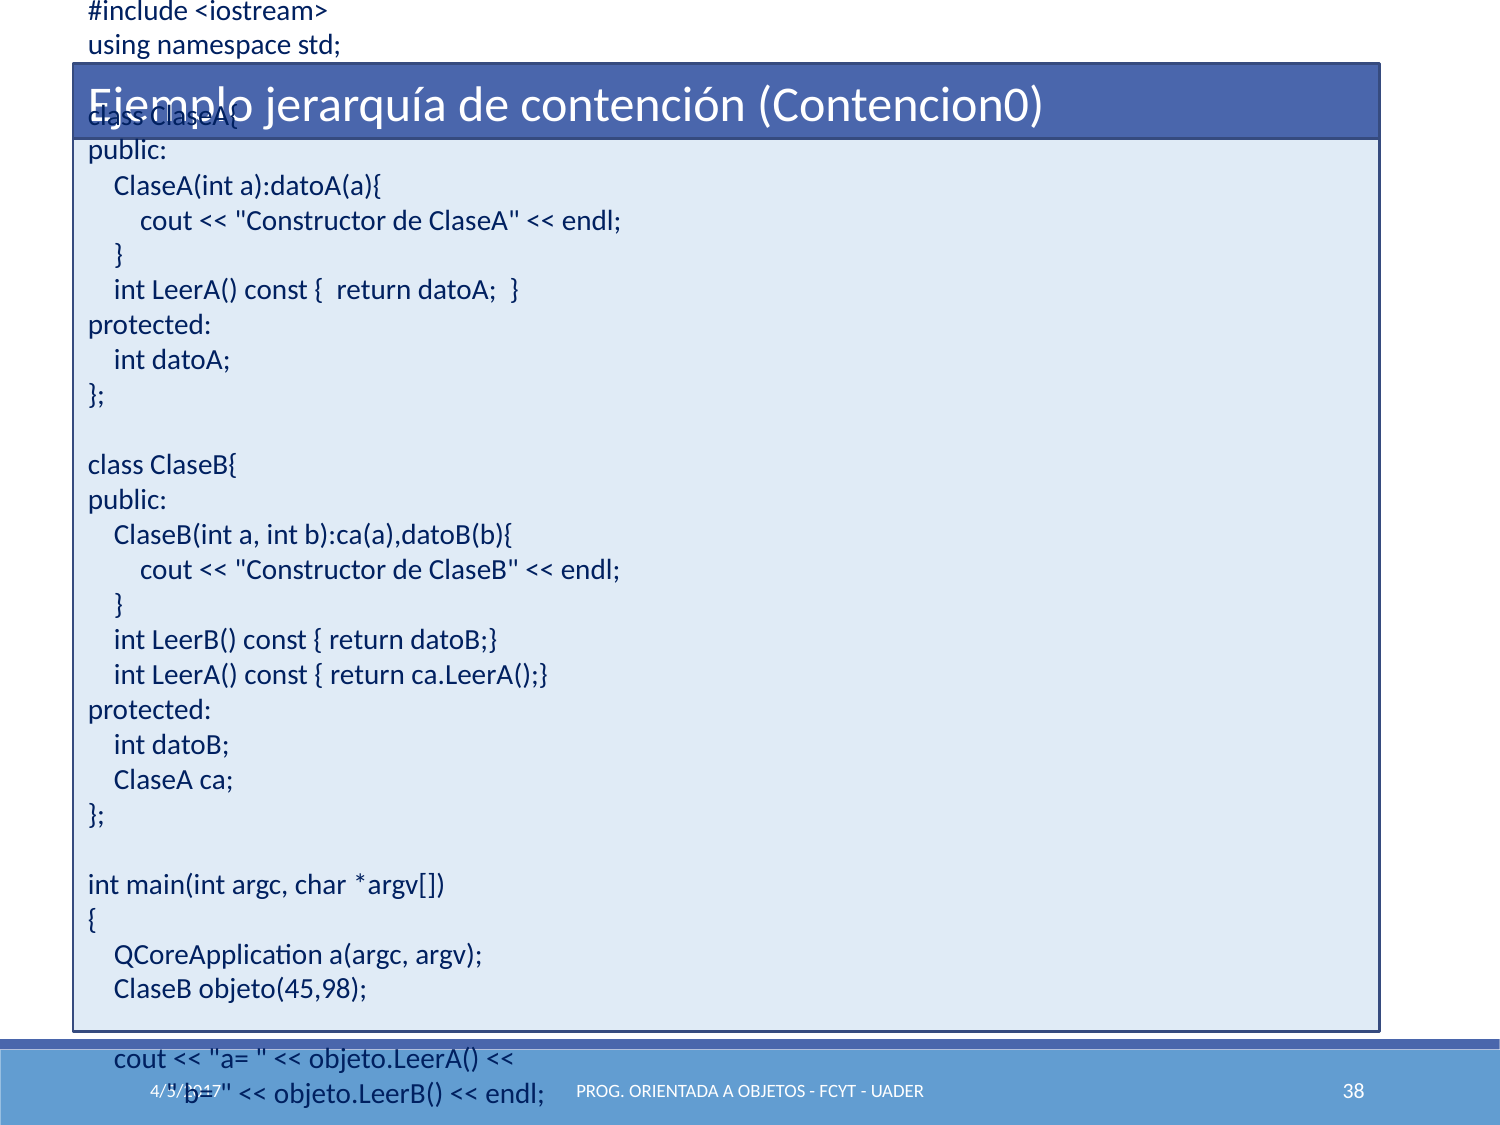

Ejemplo jerarquía de contención (Contencion0)
#include <QCoreApplication>
#include <iostream>
using namespace std;
class ClaseA{
public:
 ClaseA(int a):datoA(a){
 cout << "Constructor de ClaseA" << endl;
 }
 int LeerA() const { return datoA; }
protected:
 int datoA;
};
class ClaseB{
public:
 ClaseB(int a, int b):ca(a),datoB(b){
 cout << "Constructor de ClaseB" << endl;
 }
 int LeerB() const { return datoB;}
 int LeerA() const { return ca.LeerA();}
protected:
 int datoB;
 ClaseA ca;
};
int main(int argc, char *argv[])
{
 QCoreApplication a(argc, argv);
 ClaseB objeto(45,98);
 cout << "a= " << objeto.LeerA() <<
 " b= " << objeto.LeerB() << endl;
 return a.exec();
}
4/5/2017
Prog. Orientada a Objetos - FCyT - UADER